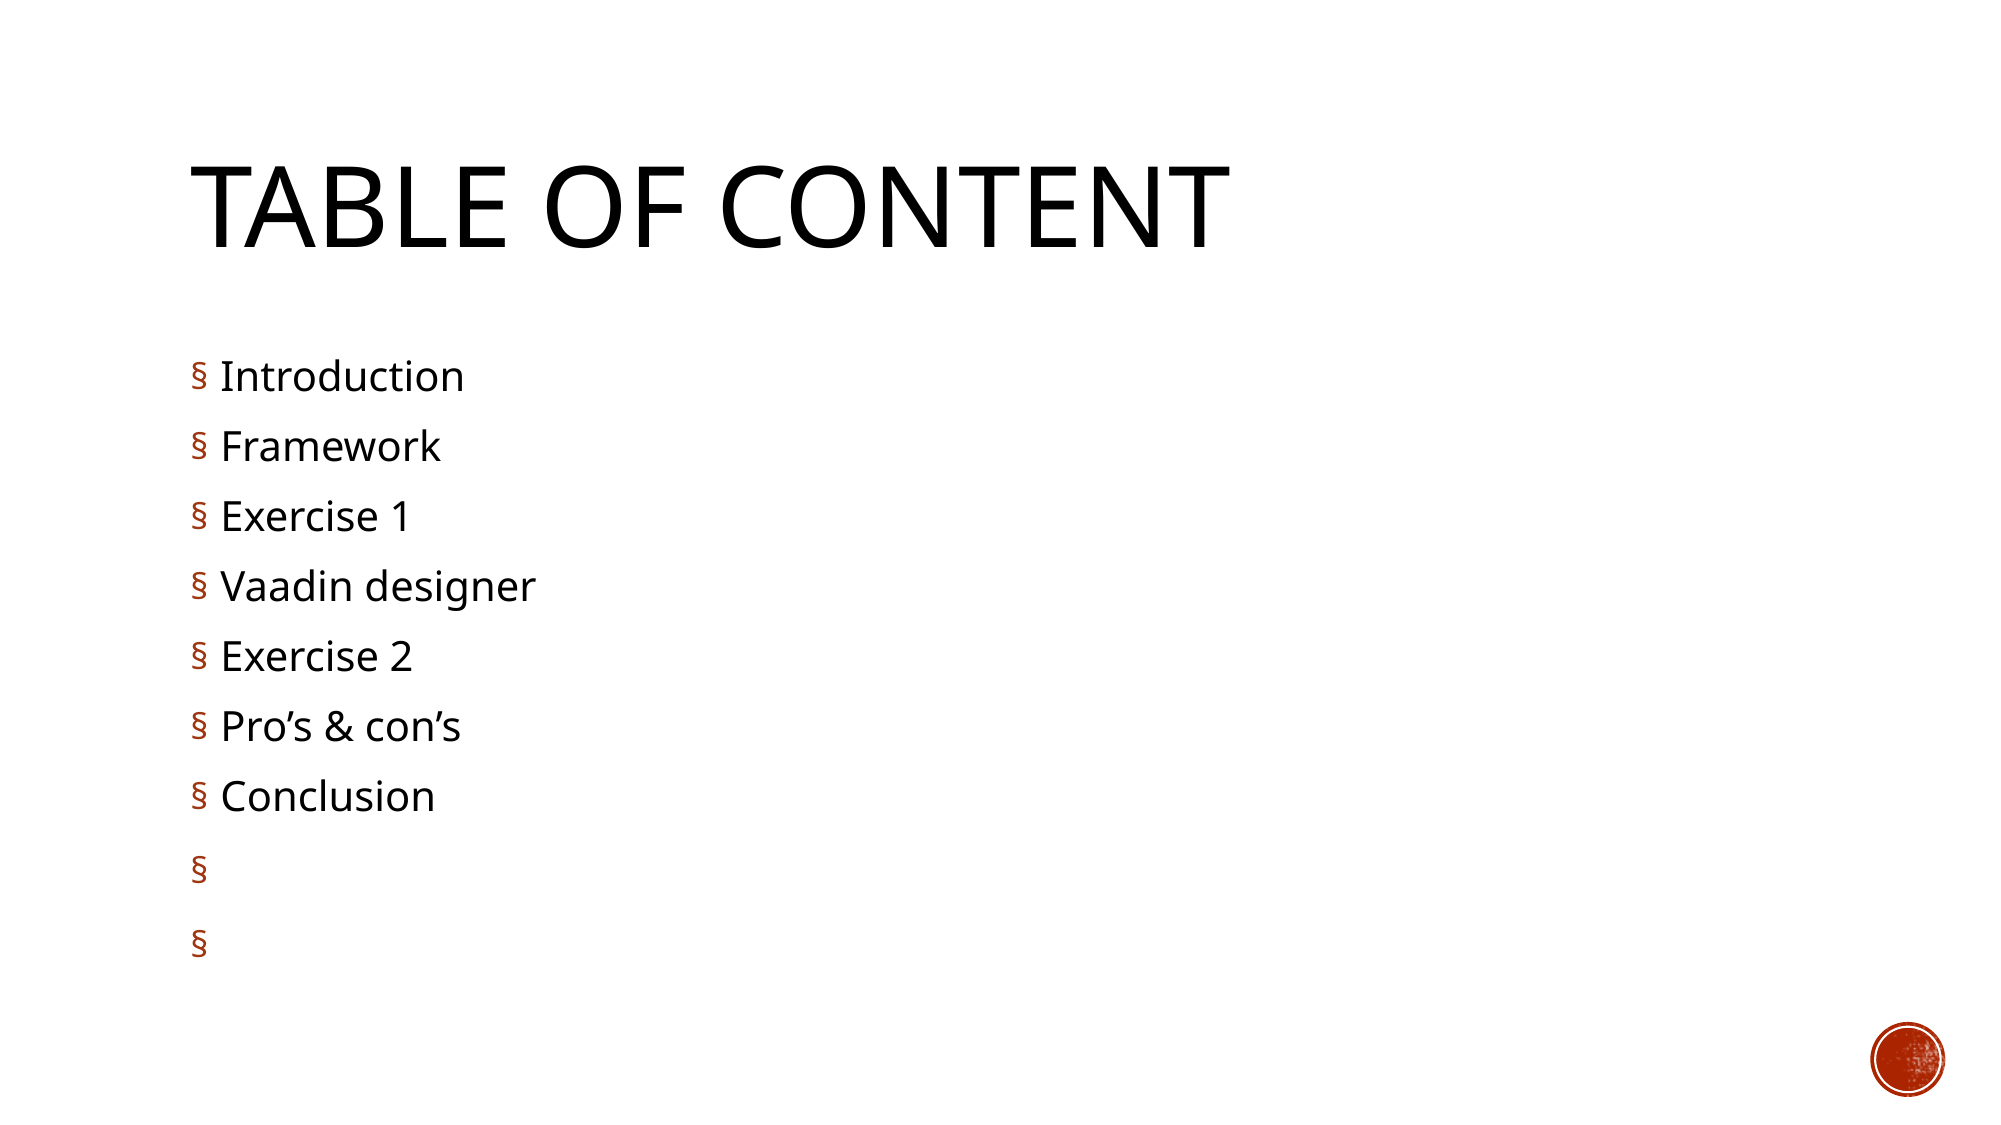

# Table of content
Introduction
Framework
Exercise 1
Vaadin designer
Exercise 2
Pro’s & con’s
Conclusion